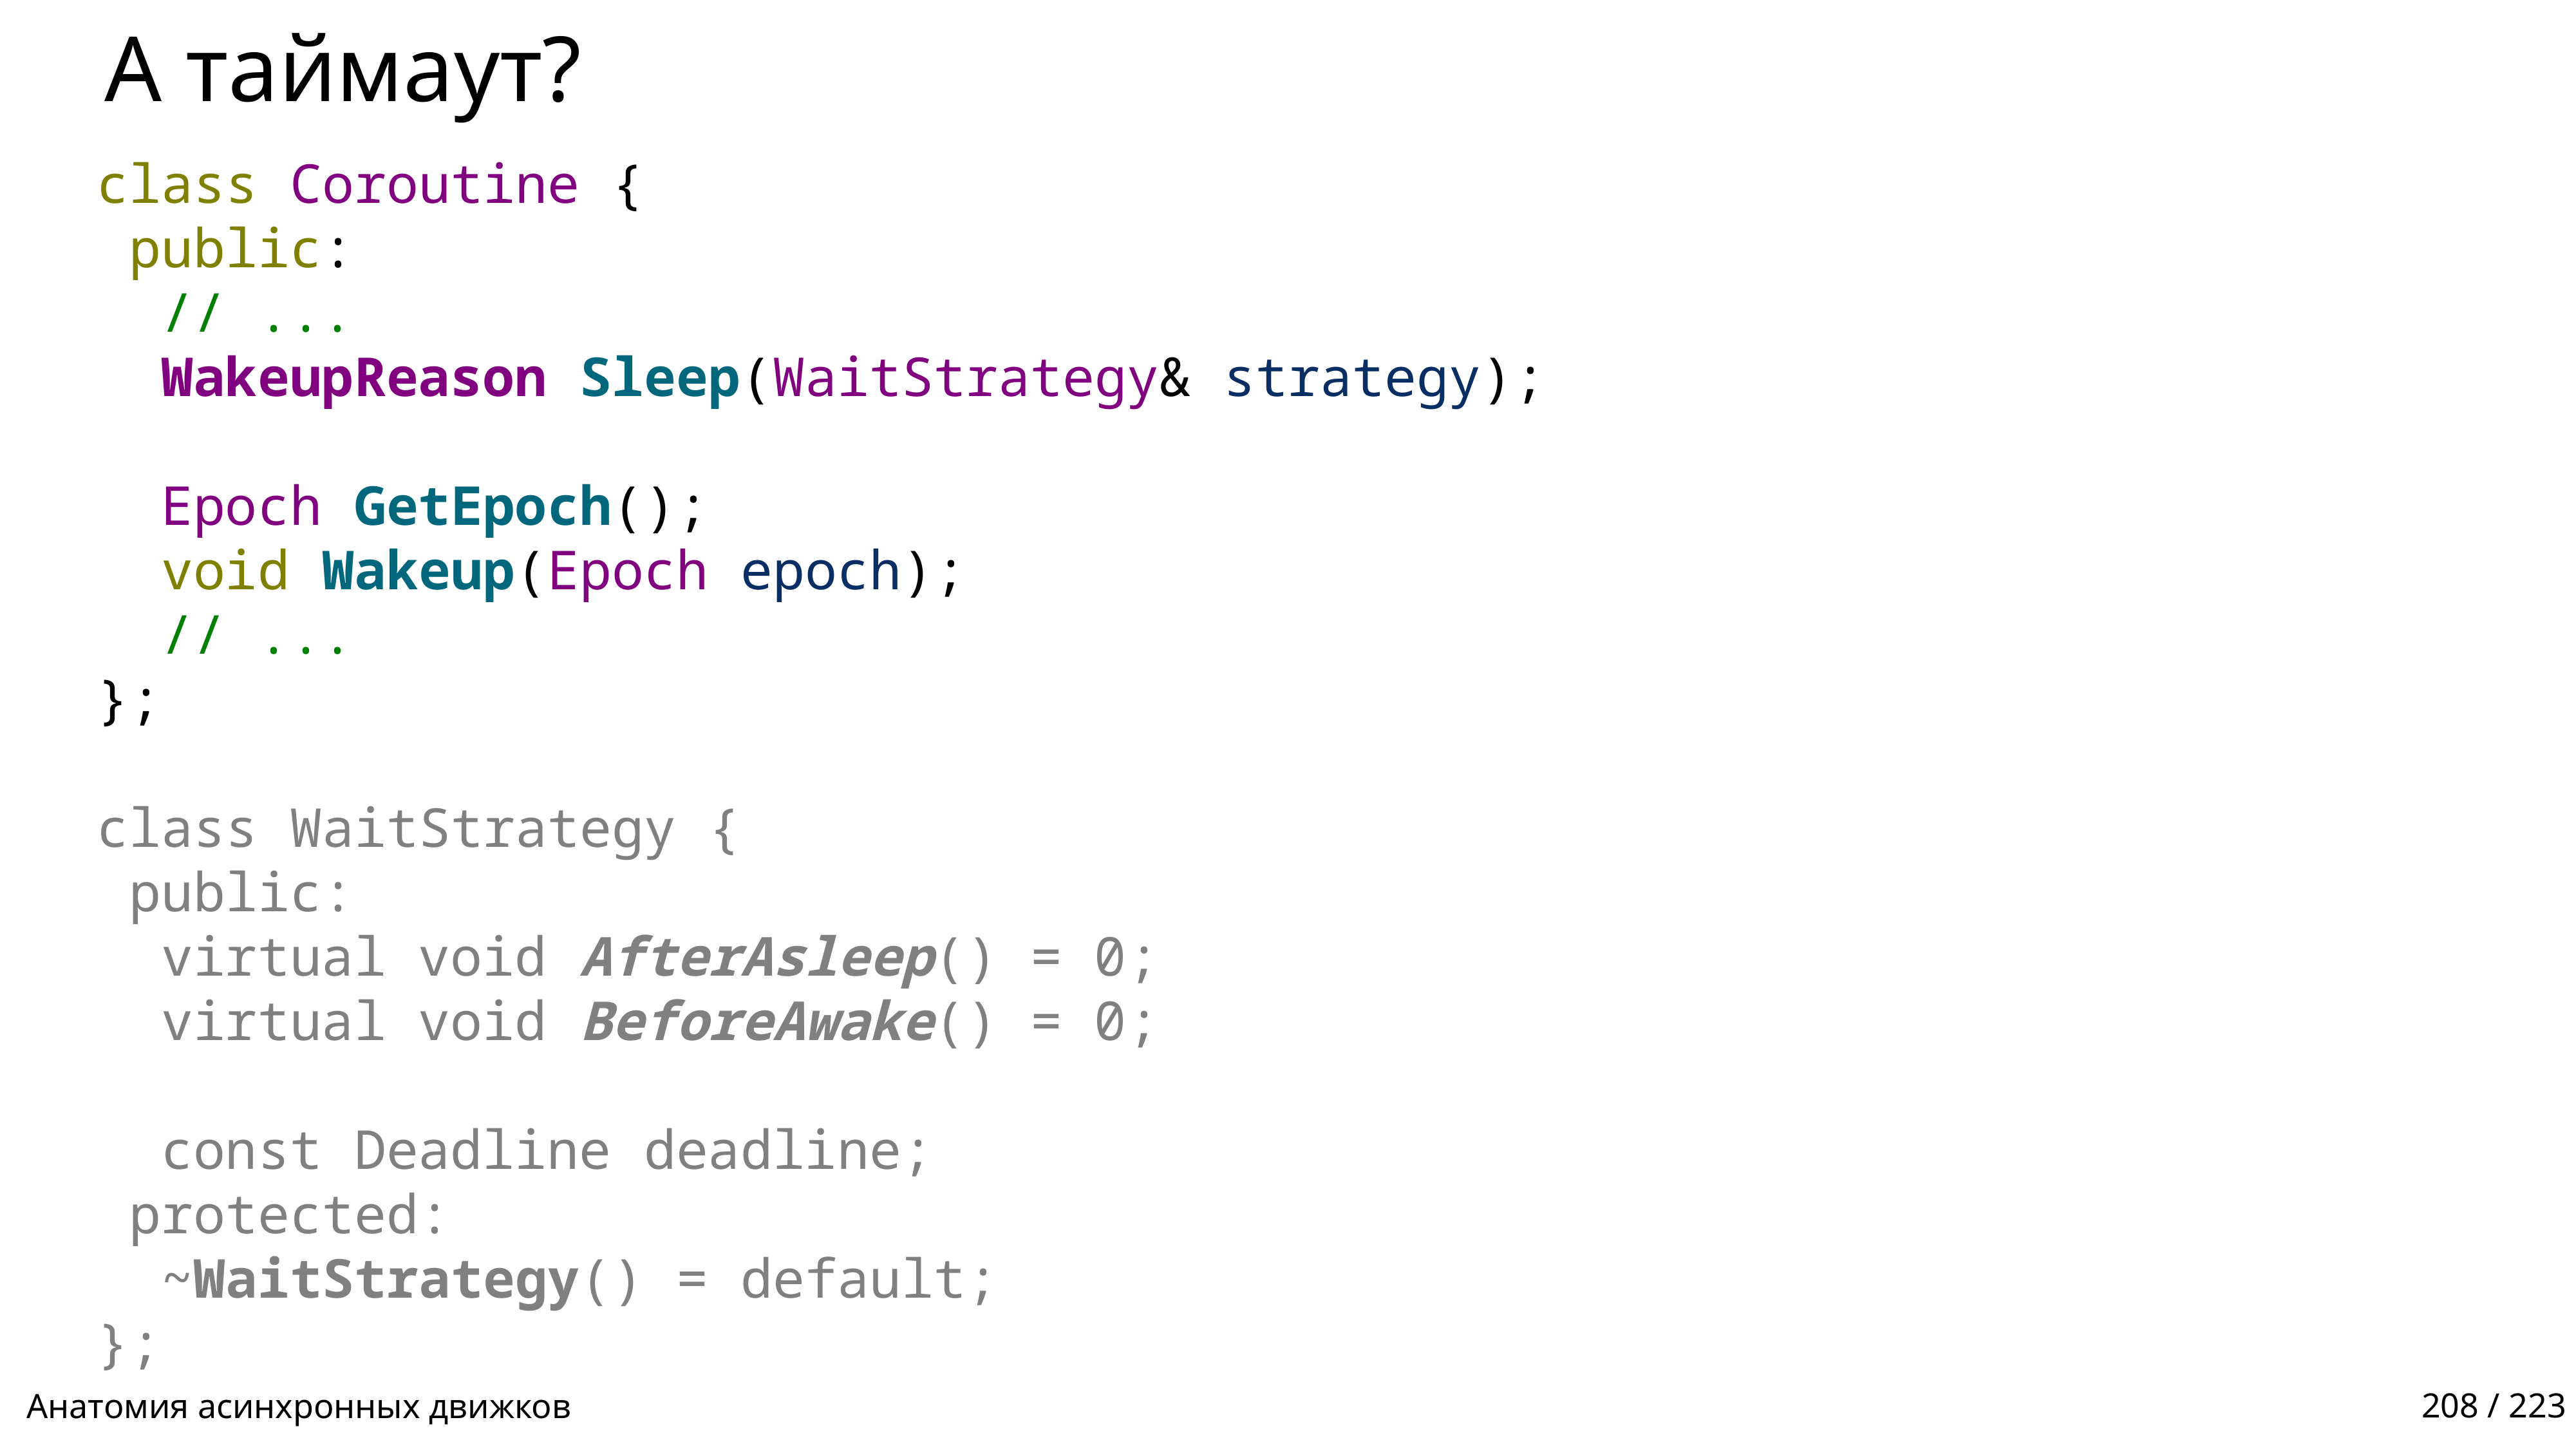

# А таймаут?
class Coroutine {
 public:
 // ...
 WakeupReason Sleep(WaitStrategy& strategy);
 Epoch GetEpoch();
 void Wakeup(Epoch epoch);
 // ...
};
class WaitStrategy {
 public:
 virtual void AfterAsleep() = 0;
 virtual void BeforeAwake() = 0;
 const Deadline deadline;
 protected:
 ~WaitStrategy() = default;
};
Анатомия асинхронных движков